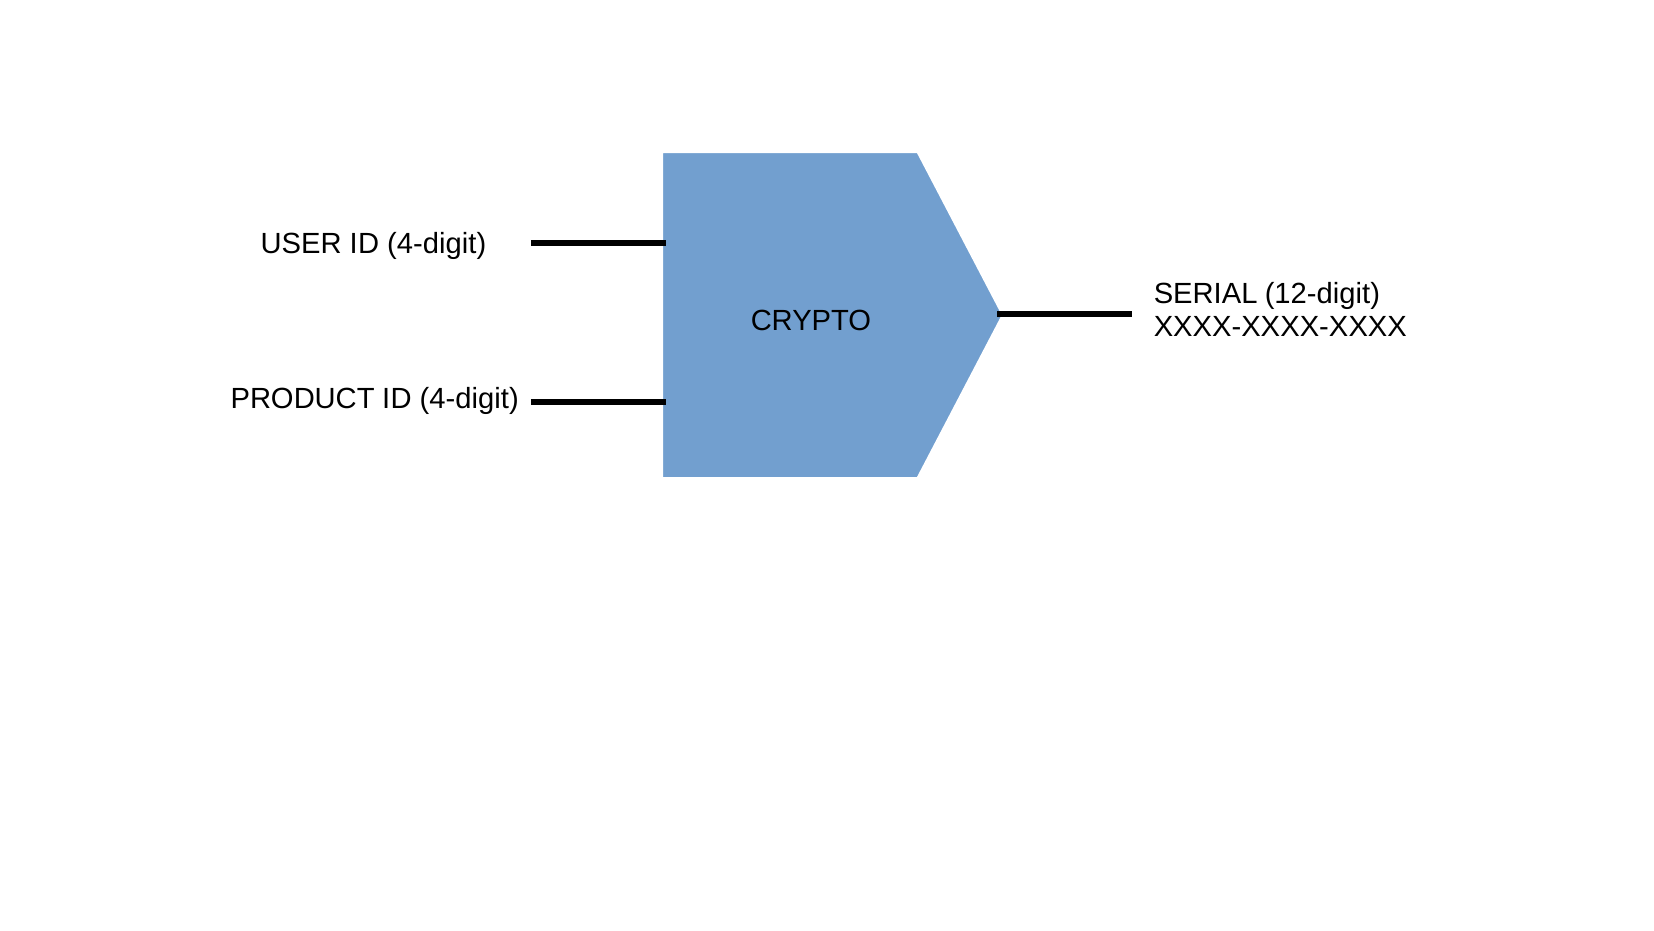

USER ID (4-digit)
SERIAL (12-digit)
XXXX-XXXX-XXXX
CRYPTO
PRODUCT ID (4-digit)